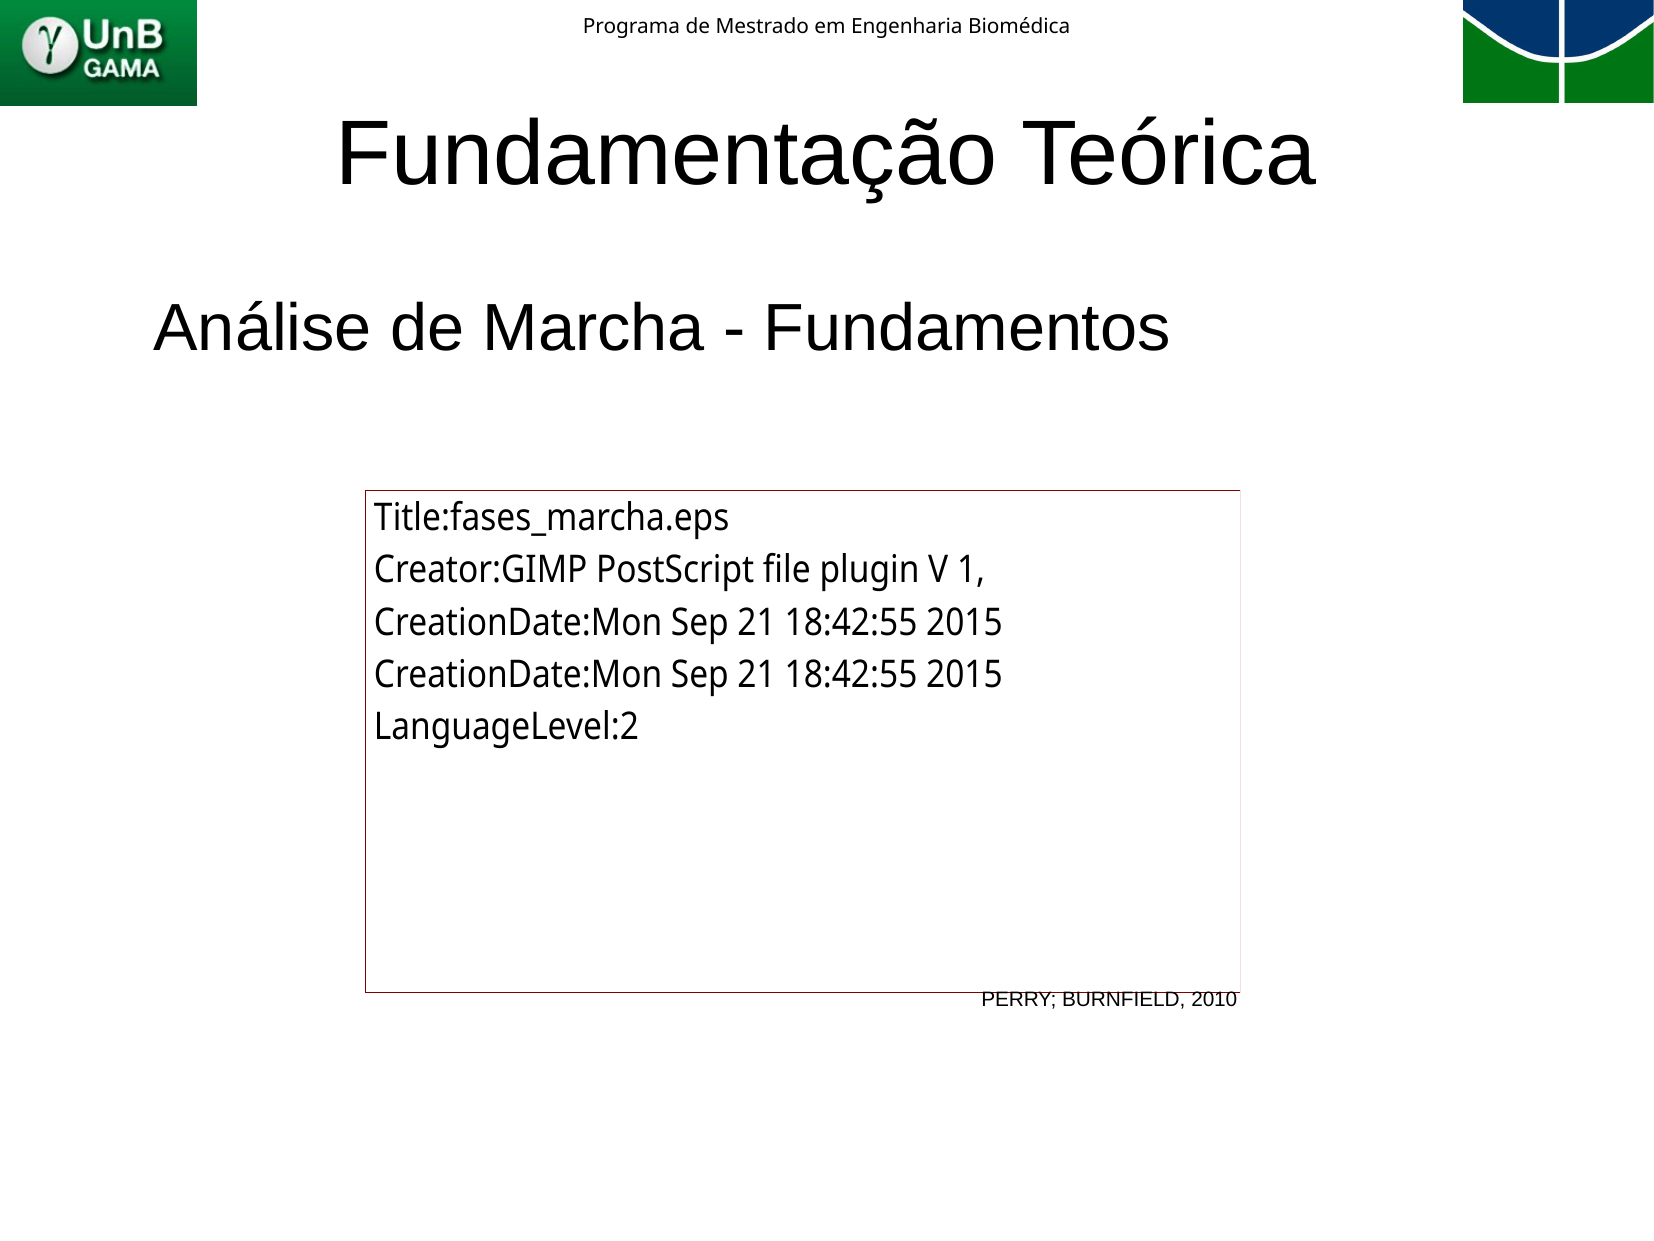

# Fundamentação Teórica
Análise de Marcha - Fundamentos
PERRY; BURNFIELD, 2010